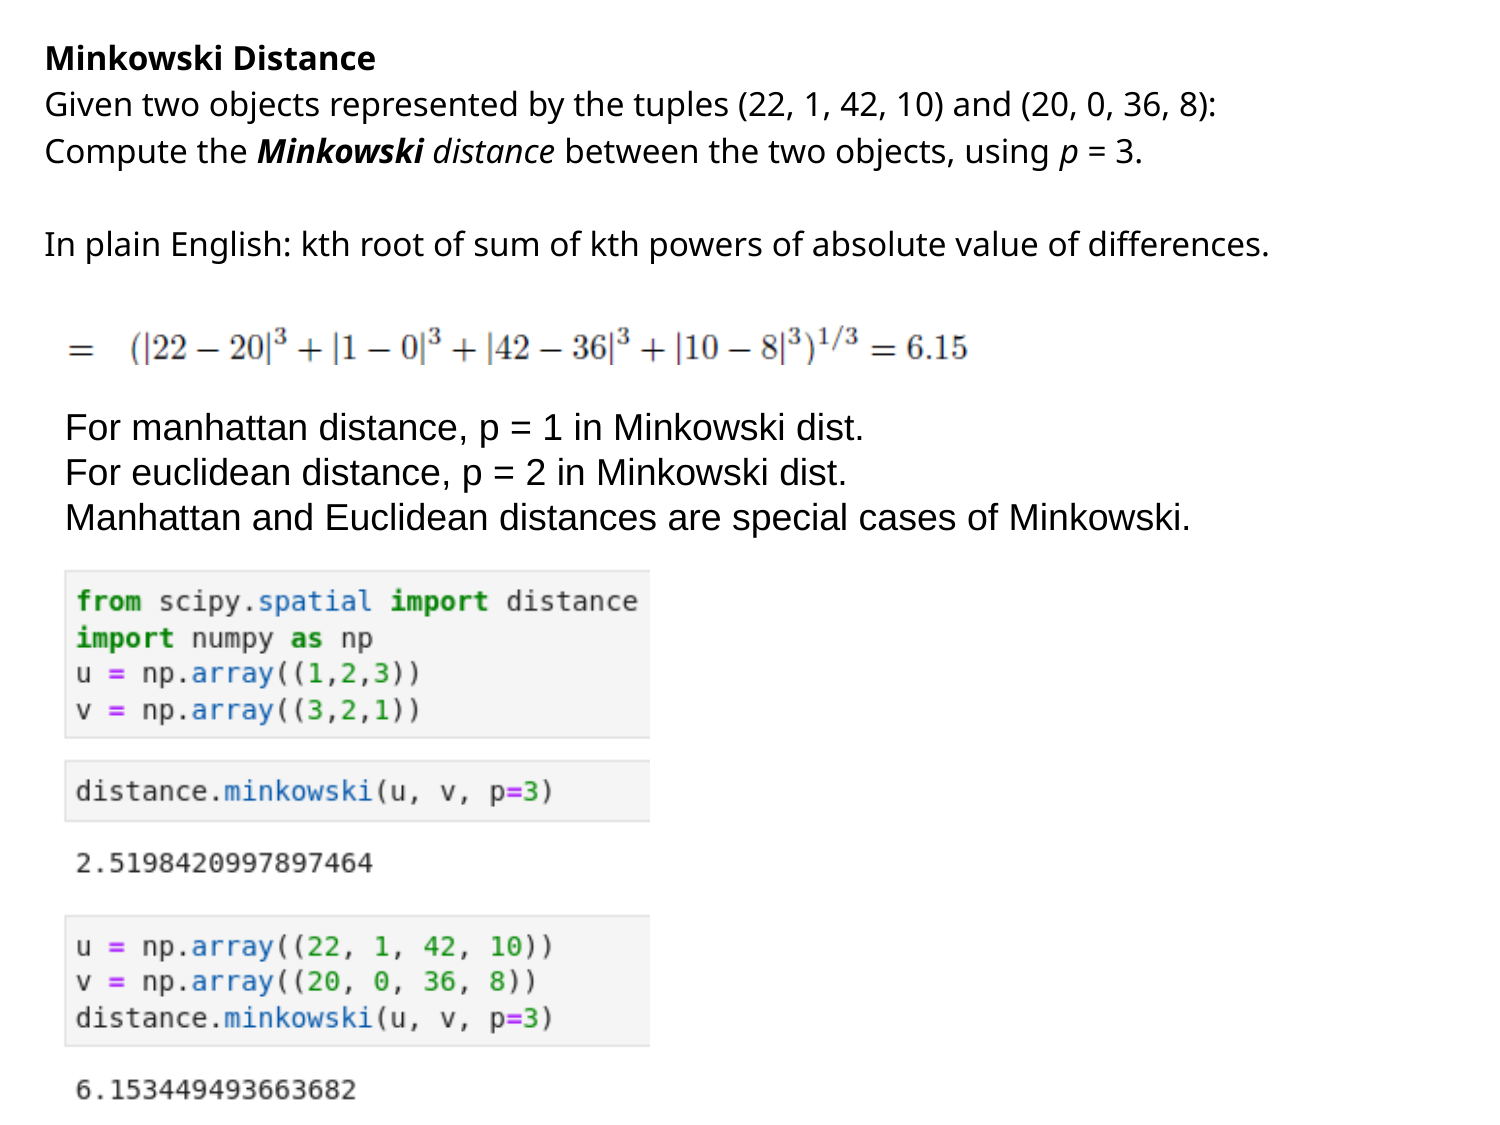

# Minkowski Distance
Given two objects represented by the tuples (22, 1, 42, 10) and (20, 0, 36, 8):
Compute the Minkowski distance between the two objects, using p = 3.
In plain English: kth root of sum of kth powers of absolute value of differences.
For manhattan distance, p = 1 in Minkowski dist.
For euclidean distance, p = 2 in Minkowski dist.
Manhattan and Euclidean distances are special cases of Minkowski.